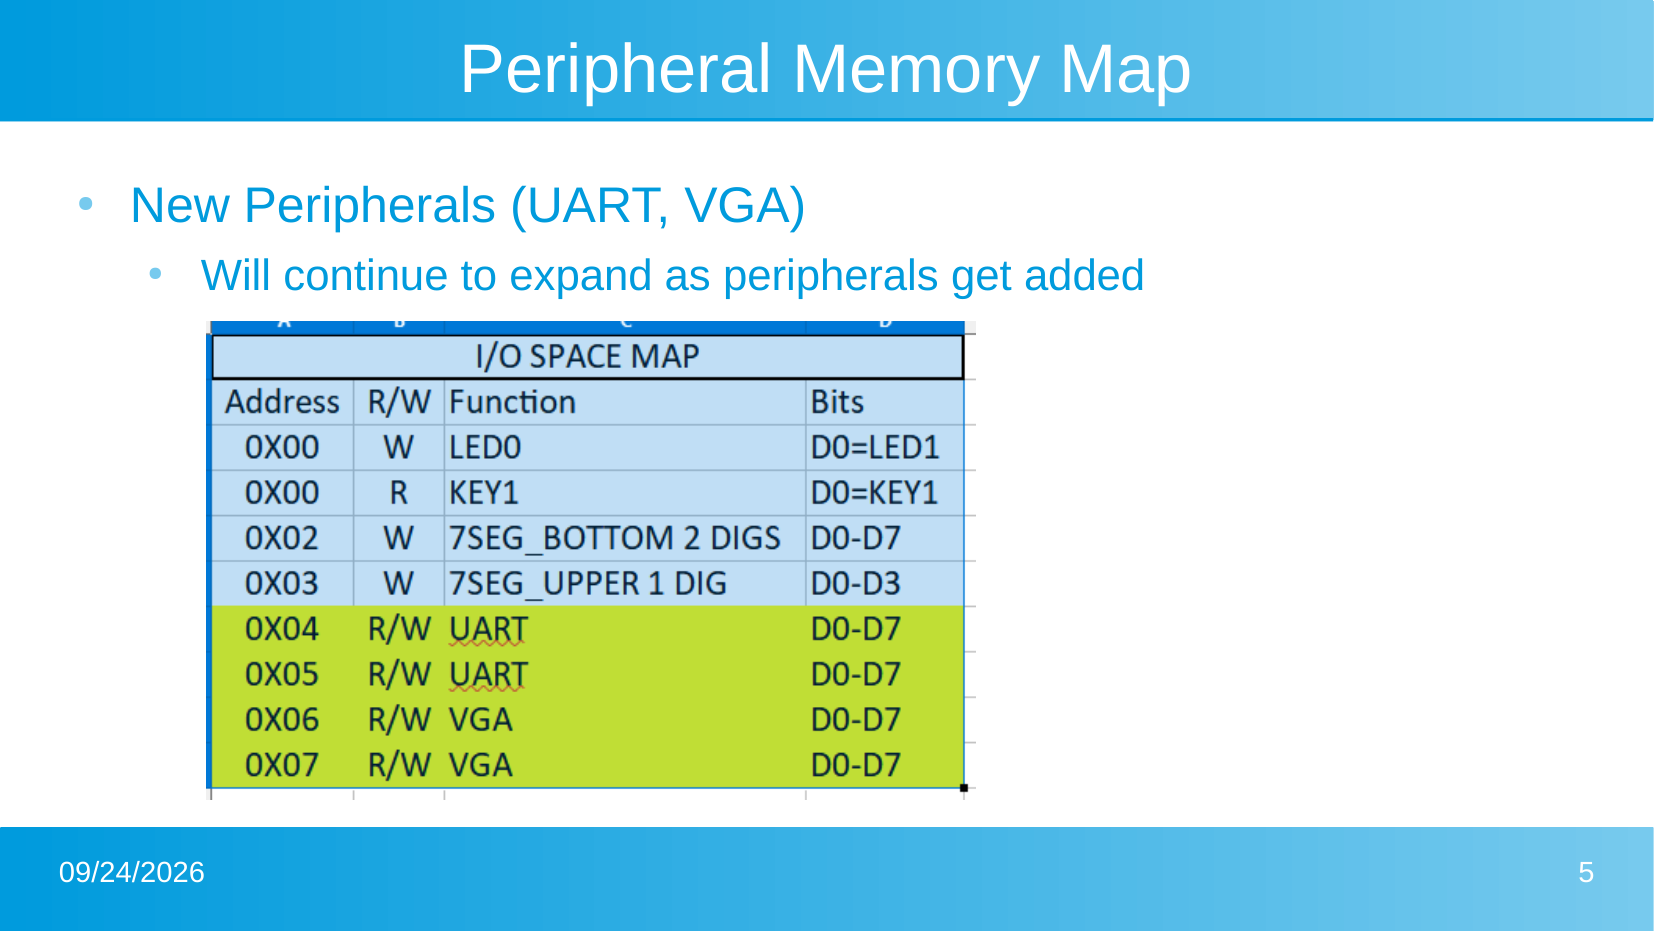

# Peripheral Memory Map
New Peripherals (UART, VGA)
Will continue to expand as peripherals get added
5